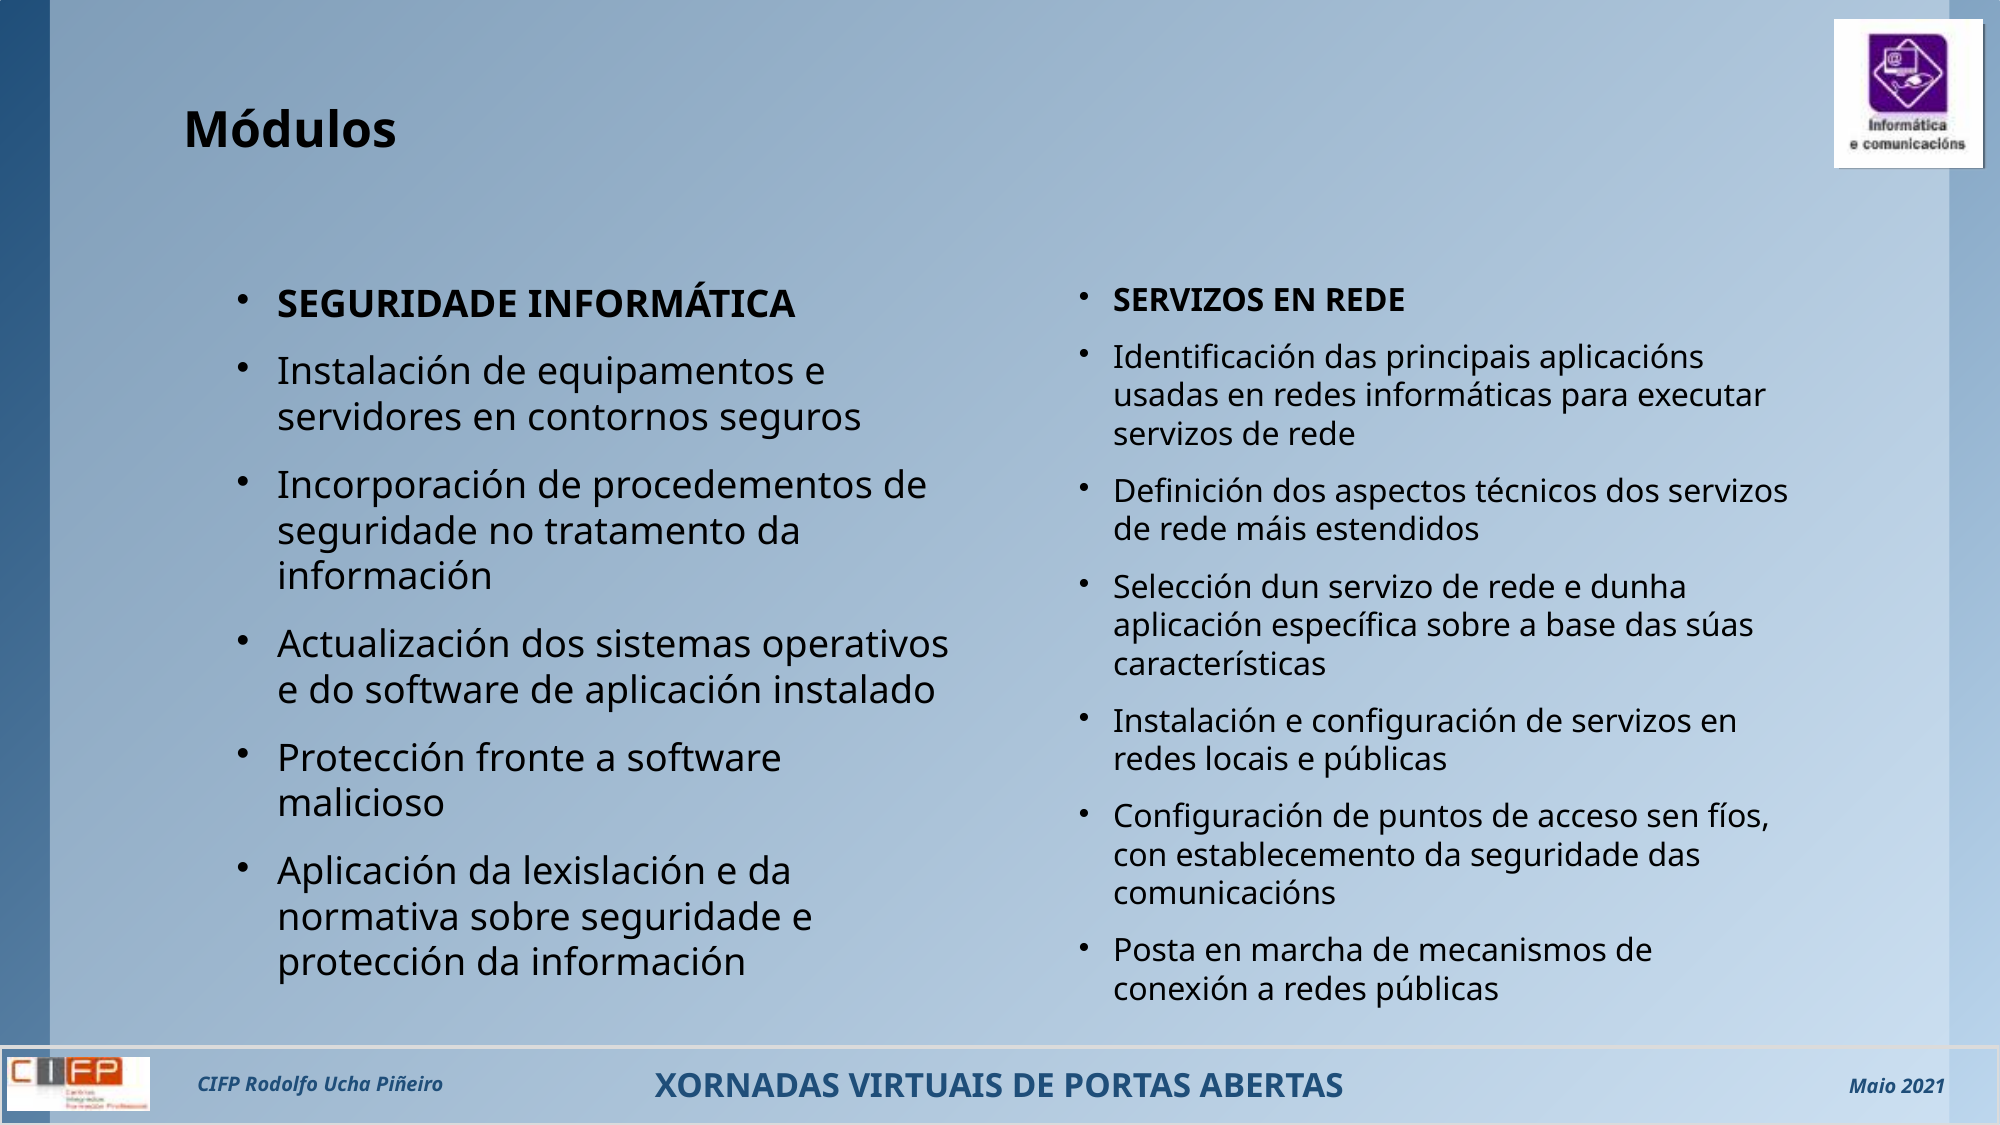

Módulos
SEGURIDADE INFORMÁTICA
Instalación de equipamentos e servidores en contornos seguros
Incorporación de procedementos de seguridade no tratamento da información
Actualización dos sistemas operativos e do software de aplicación instalado
Protección fronte a software malicioso
Aplicación da lexislación e da normativa sobre seguridade e protección da información
SERVIZOS EN REDE
Identificación das principais aplicacións usadas en redes informáticas para executar servizos de rede
Definición dos aspectos técnicos dos servizos de rede máis estendidos
Selección dun servizo de rede e dunha aplicación específica sobre a base das súas características
Instalación e configuración de servizos en redes locais e públicas
Configuración de puntos de acceso sen fíos, con establecemento da seguridade das comunicacións
Posta en marcha de mecanismos de conexión a redes públicas
CIFP Rodolfo Ucha Piñeiro
Maio 2021
XORNADAS VIRTUAIS DE PORTAS ABERTAS